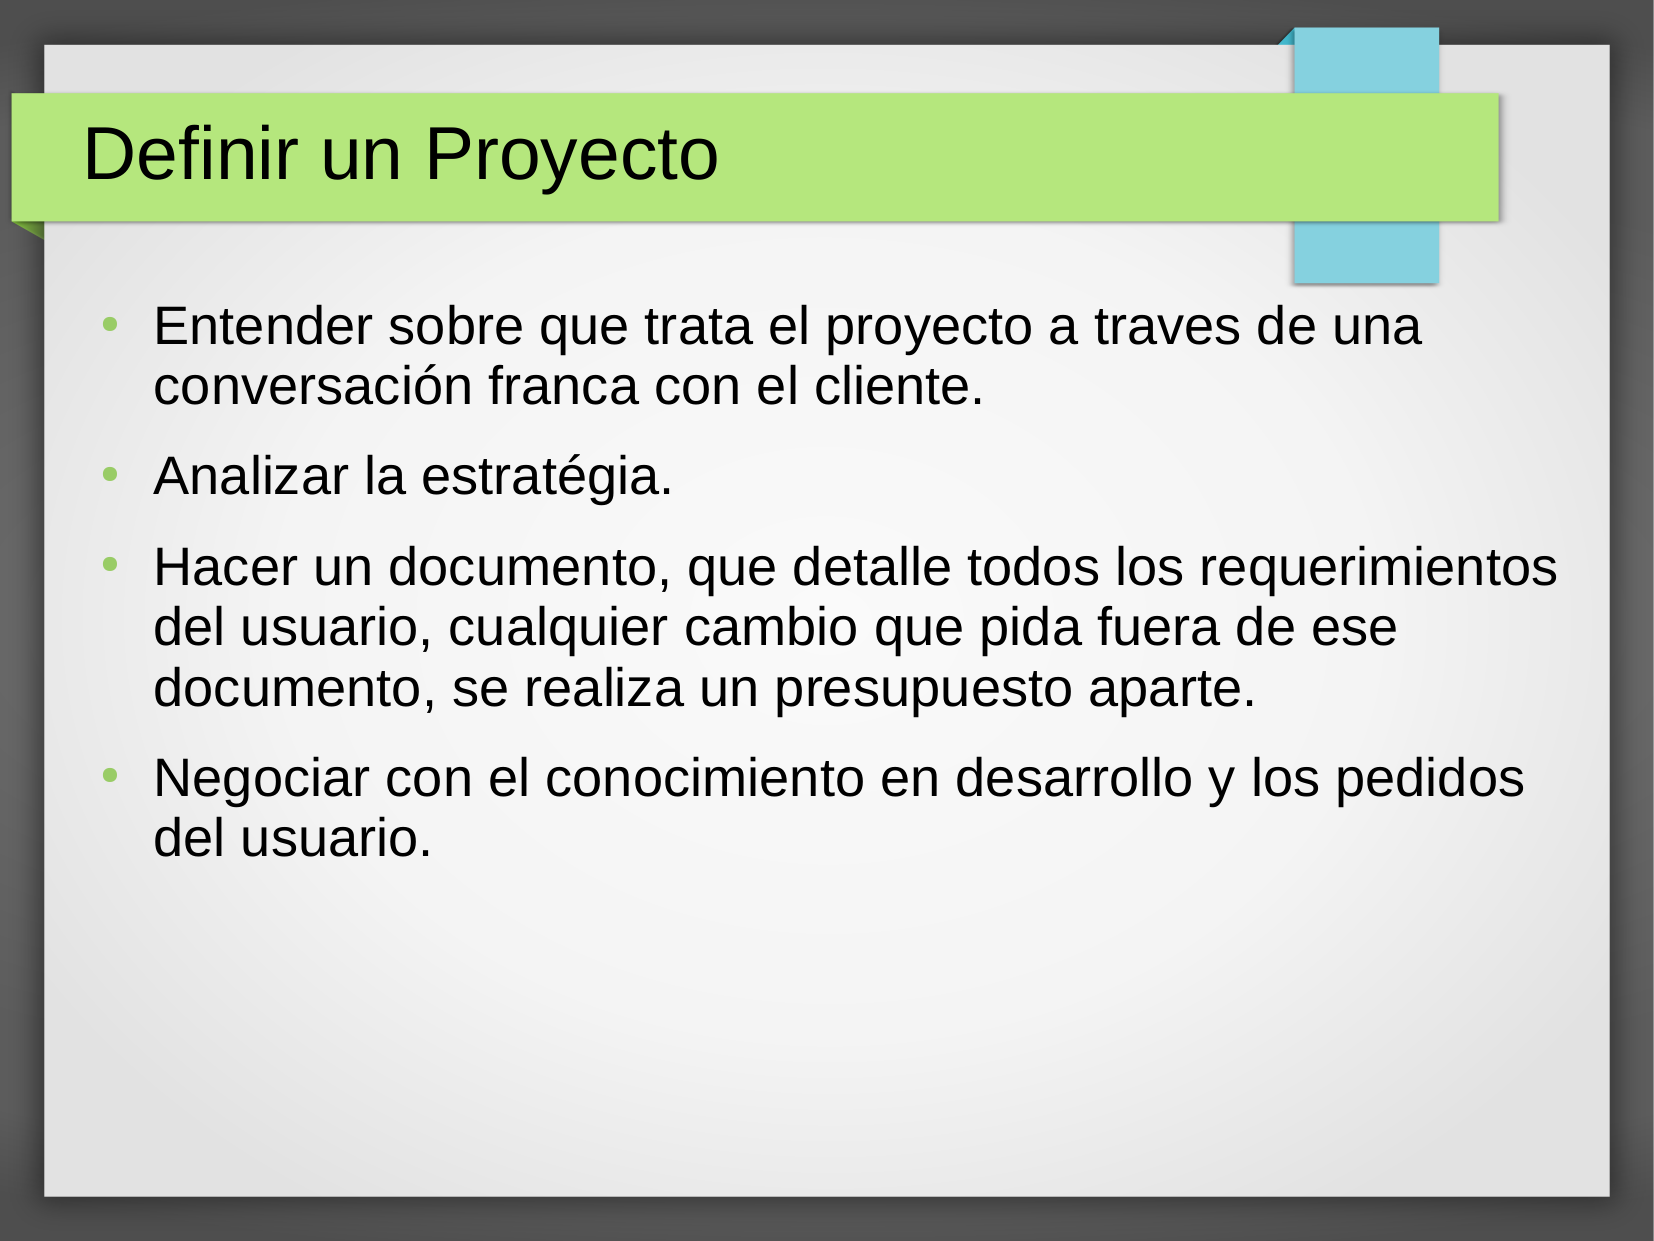

# Definir un Proyecto
Entender sobre que trata el proyecto a traves de una conversación franca con el cliente.
Analizar la estratégia.
Hacer un documento, que detalle todos los requerimientos del usuario, cualquier cambio que pida fuera de ese documento, se realiza un presupuesto aparte.
Negociar con el conocimiento en desarrollo y los pedidos del usuario.